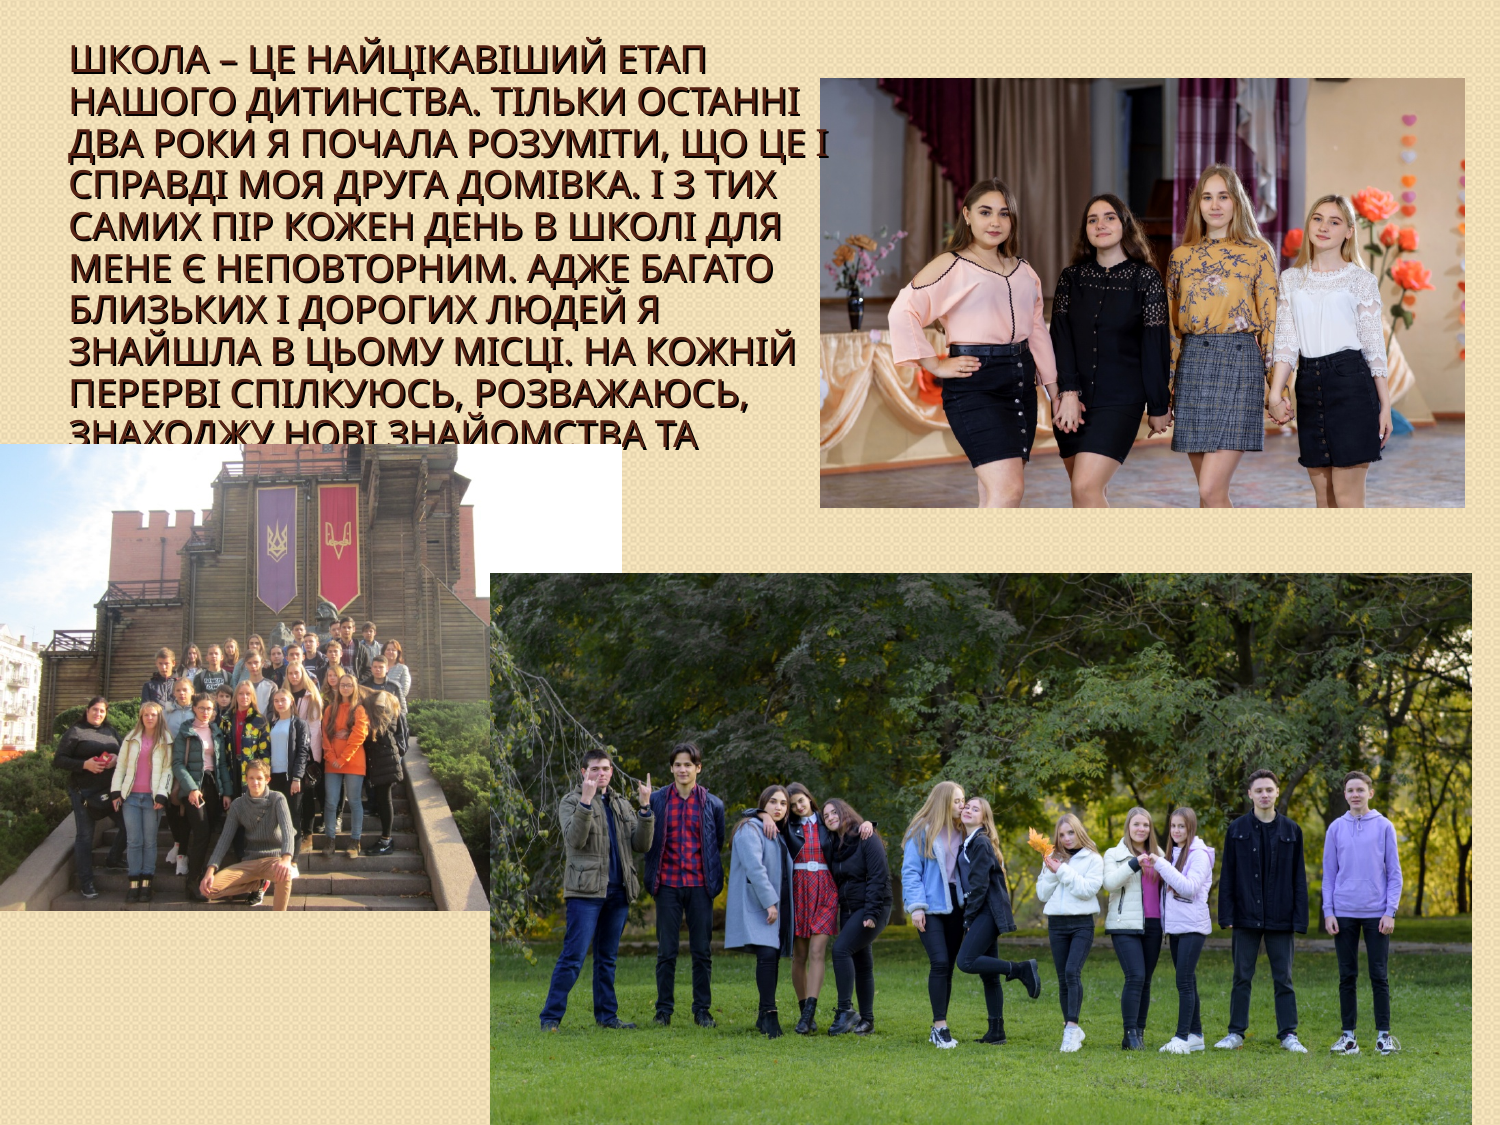

# Школа – це найцікавіший етап нашого дитинства. Тільки останні два роки я почала розуміти, що це і справді моя друга домівка. І з тих самих пір кожен день в школі для мене є неповторним. Адже багато близьких і дорогих людей я знайшла в цьому місці. На кожній перерві спілкуюсь, розважаюсь, знаходжу нові знайомства та нових друзів